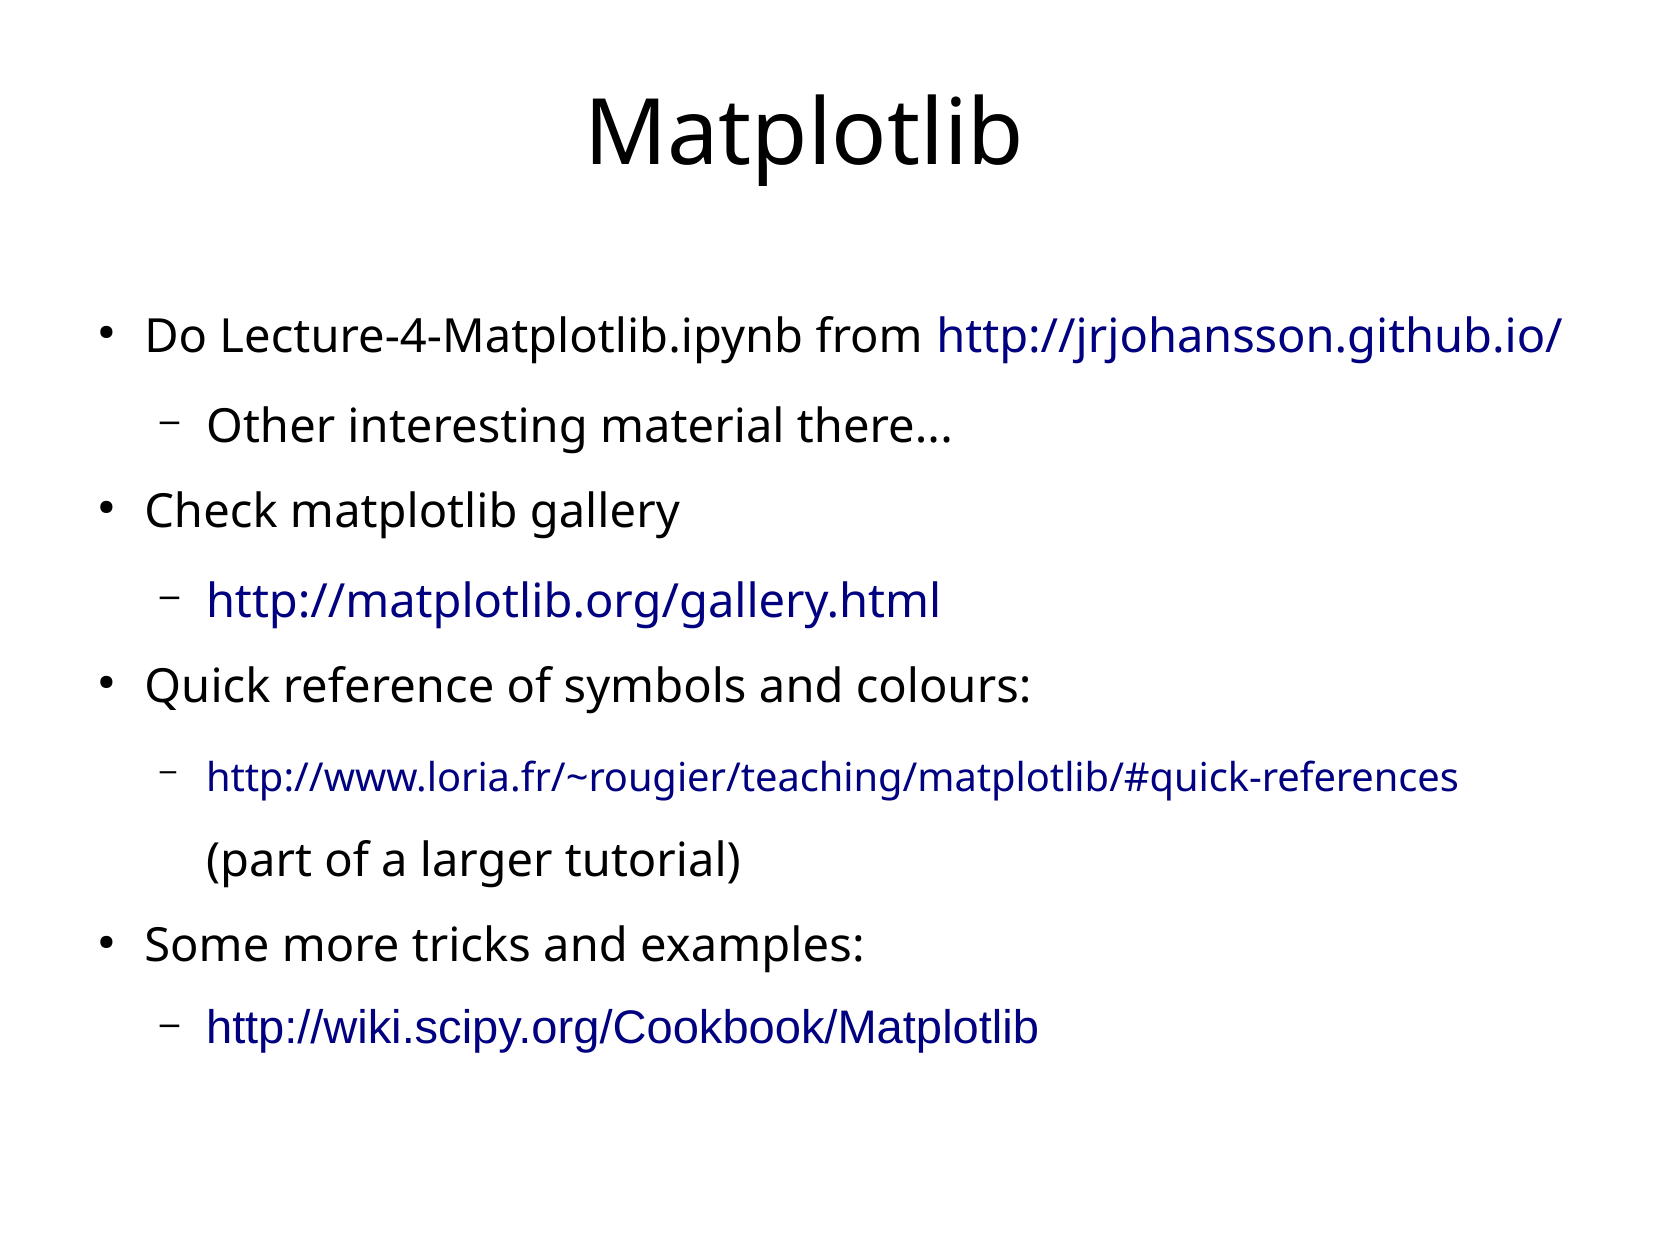

# Matplotlib
Do Lecture-4-Matplotlib.ipynb from http://jrjohansson.github.io/
Other interesting material there...
Check matplotlib gallery
http://matplotlib.org/gallery.html
Quick reference of symbols and colours:
http://www.loria.fr/~rougier/teaching/matplotlib/#quick-references
(part of a larger tutorial)
Some more tricks and examples:
http://wiki.scipy.org/Cookbook/Matplotlib